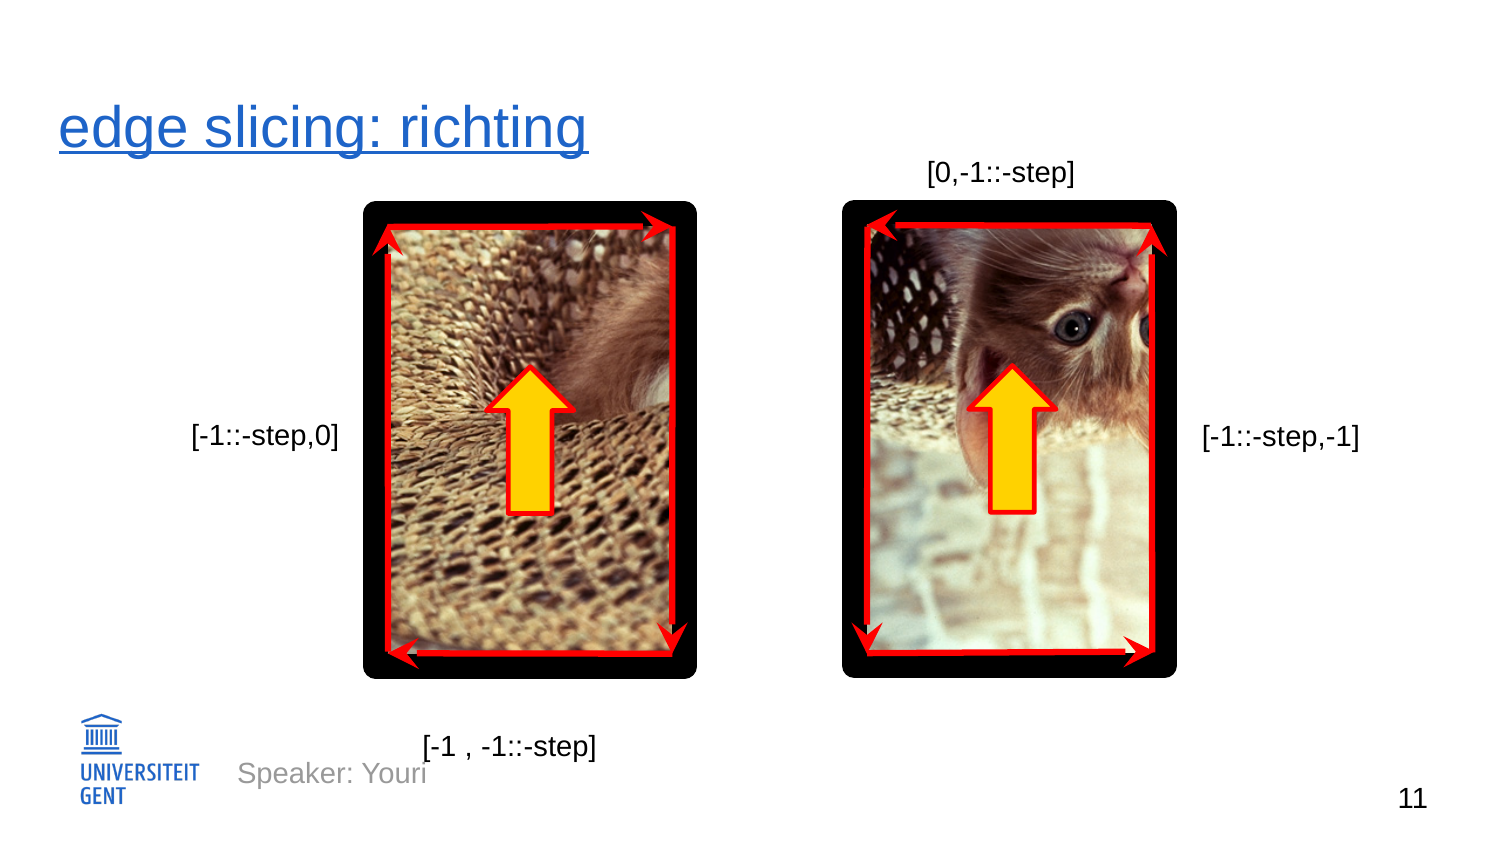

# edge slicing: richting
[0,-1::-step]
[-1::-step,0]
[-1::-step,-1]
[-1 , -1::-step]
Speaker: Youri